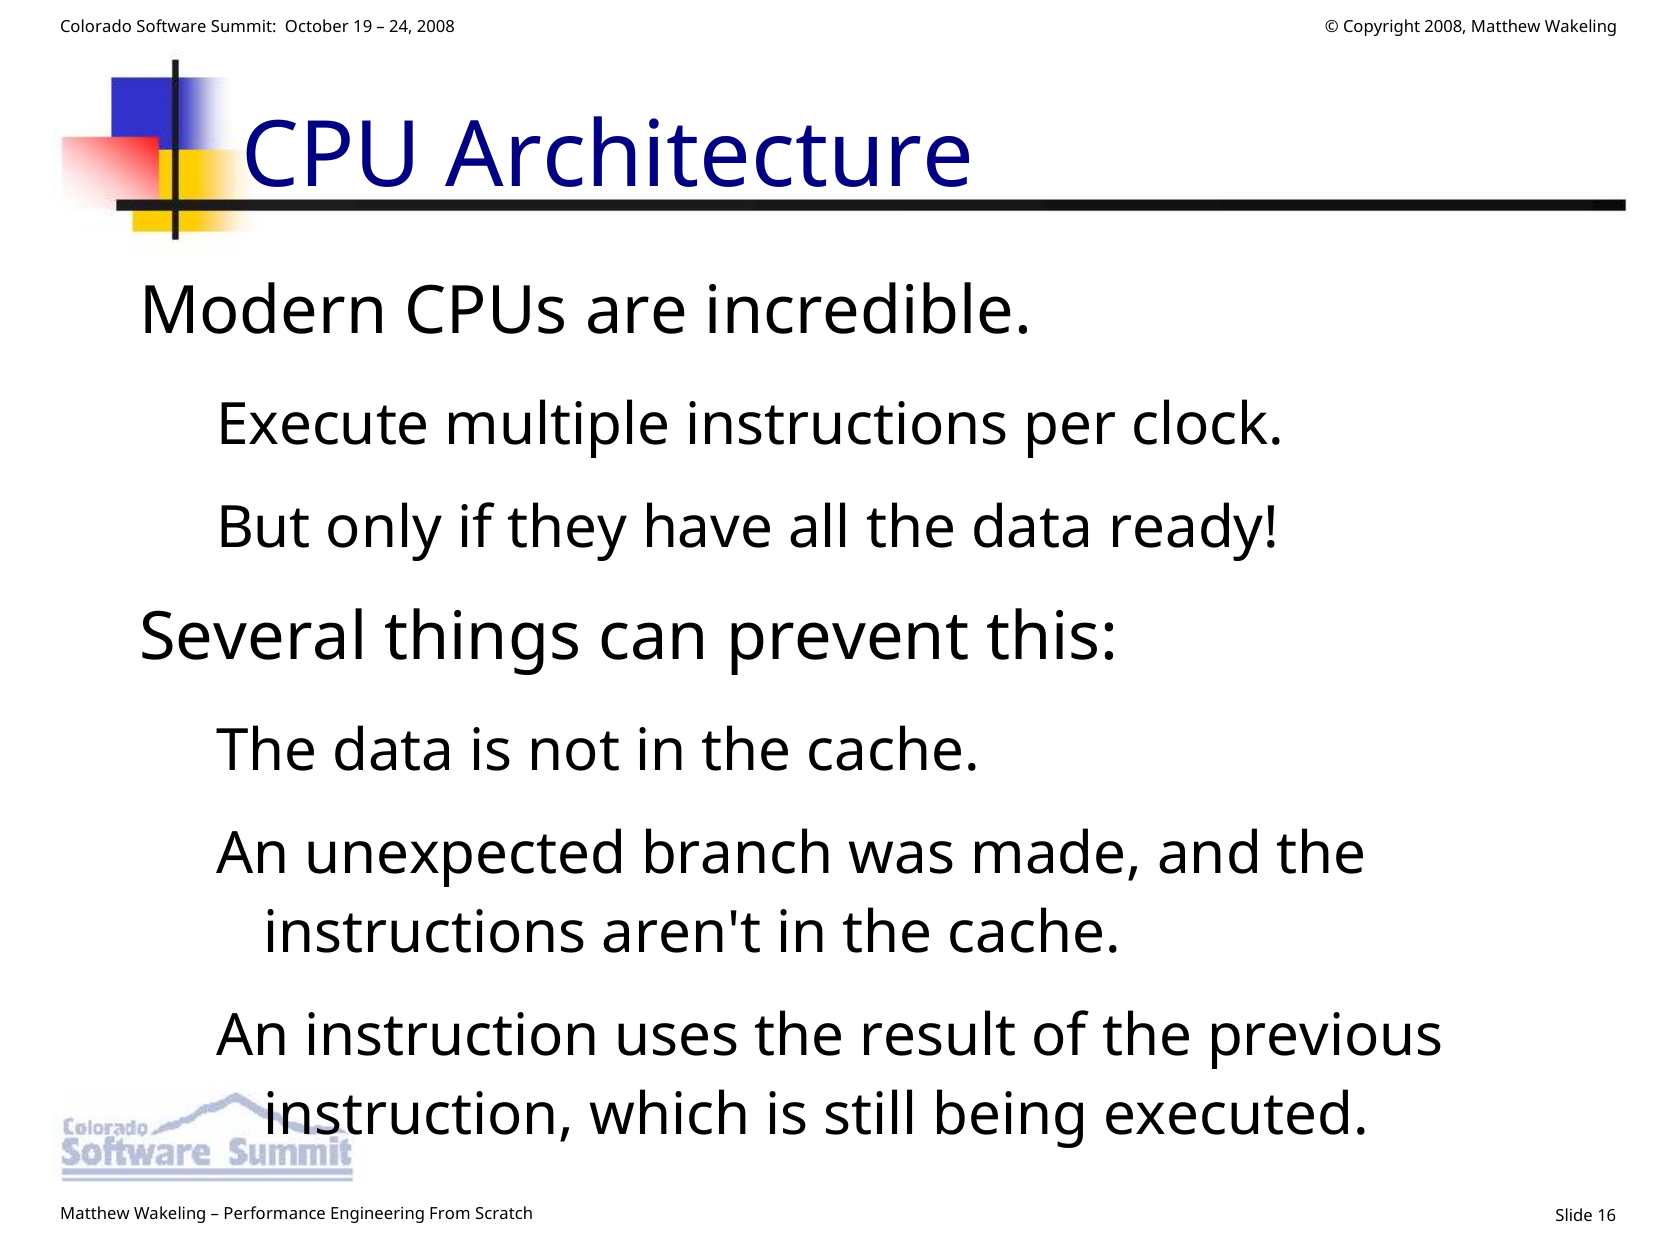

# CPU Architecture
Modern CPUs are incredible.
Execute multiple instructions per clock.
But only if they have all the data ready!
Several things can prevent this:
The data is not in the cache.
An unexpected branch was made, and the instructions aren't in the cache.
An instruction uses the result of the previous instruction, which is still being executed.